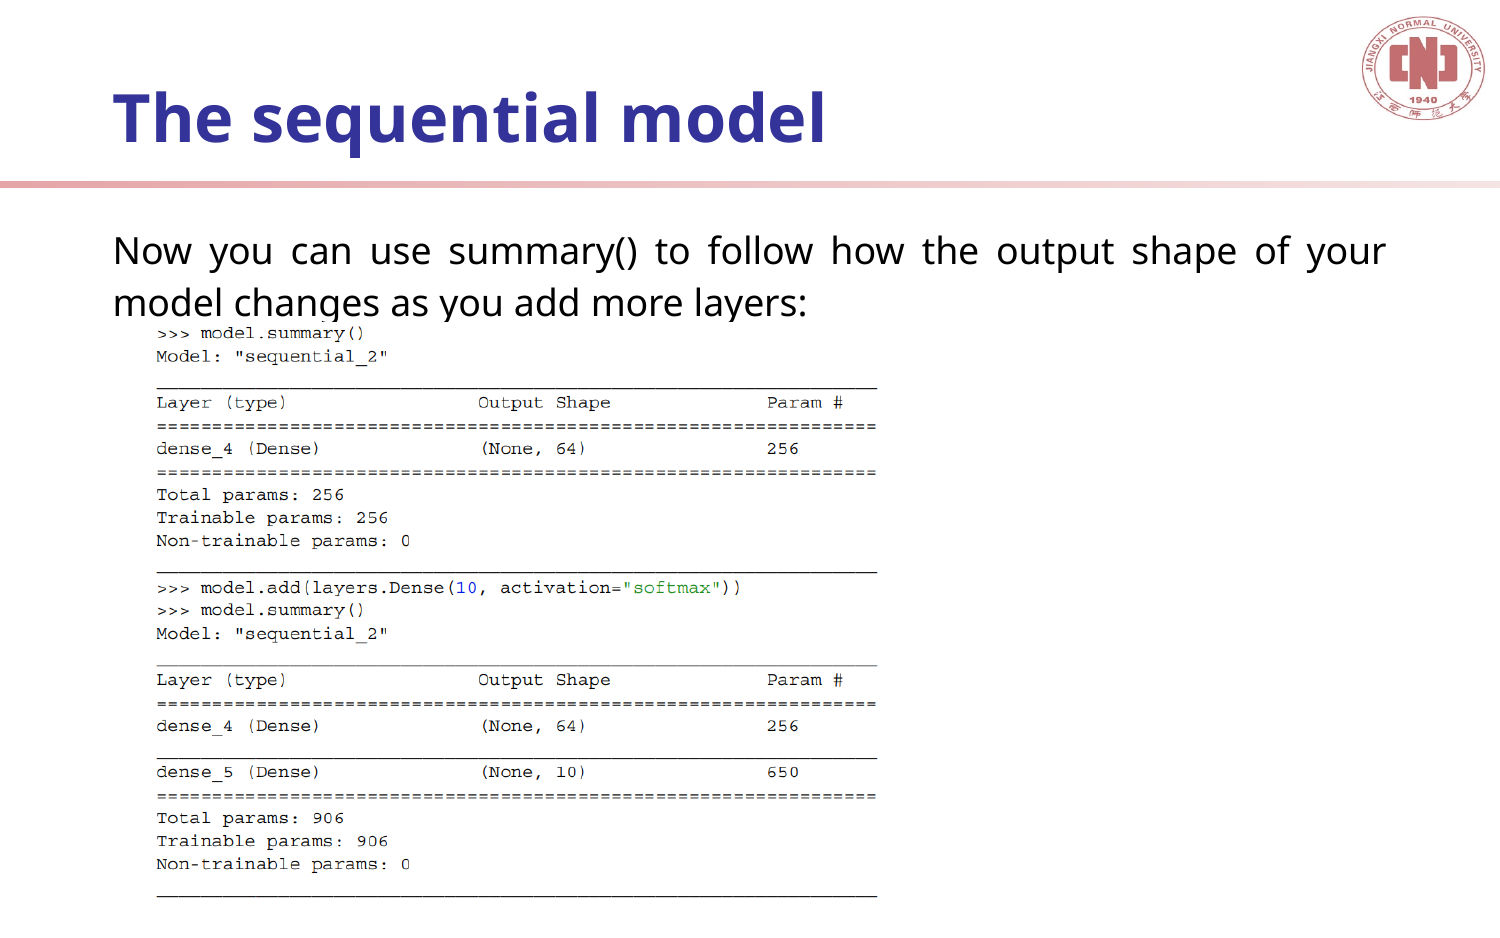

The sequential model
# Now you can use summary() to follow how the output shape of your model changes as you add more layers: